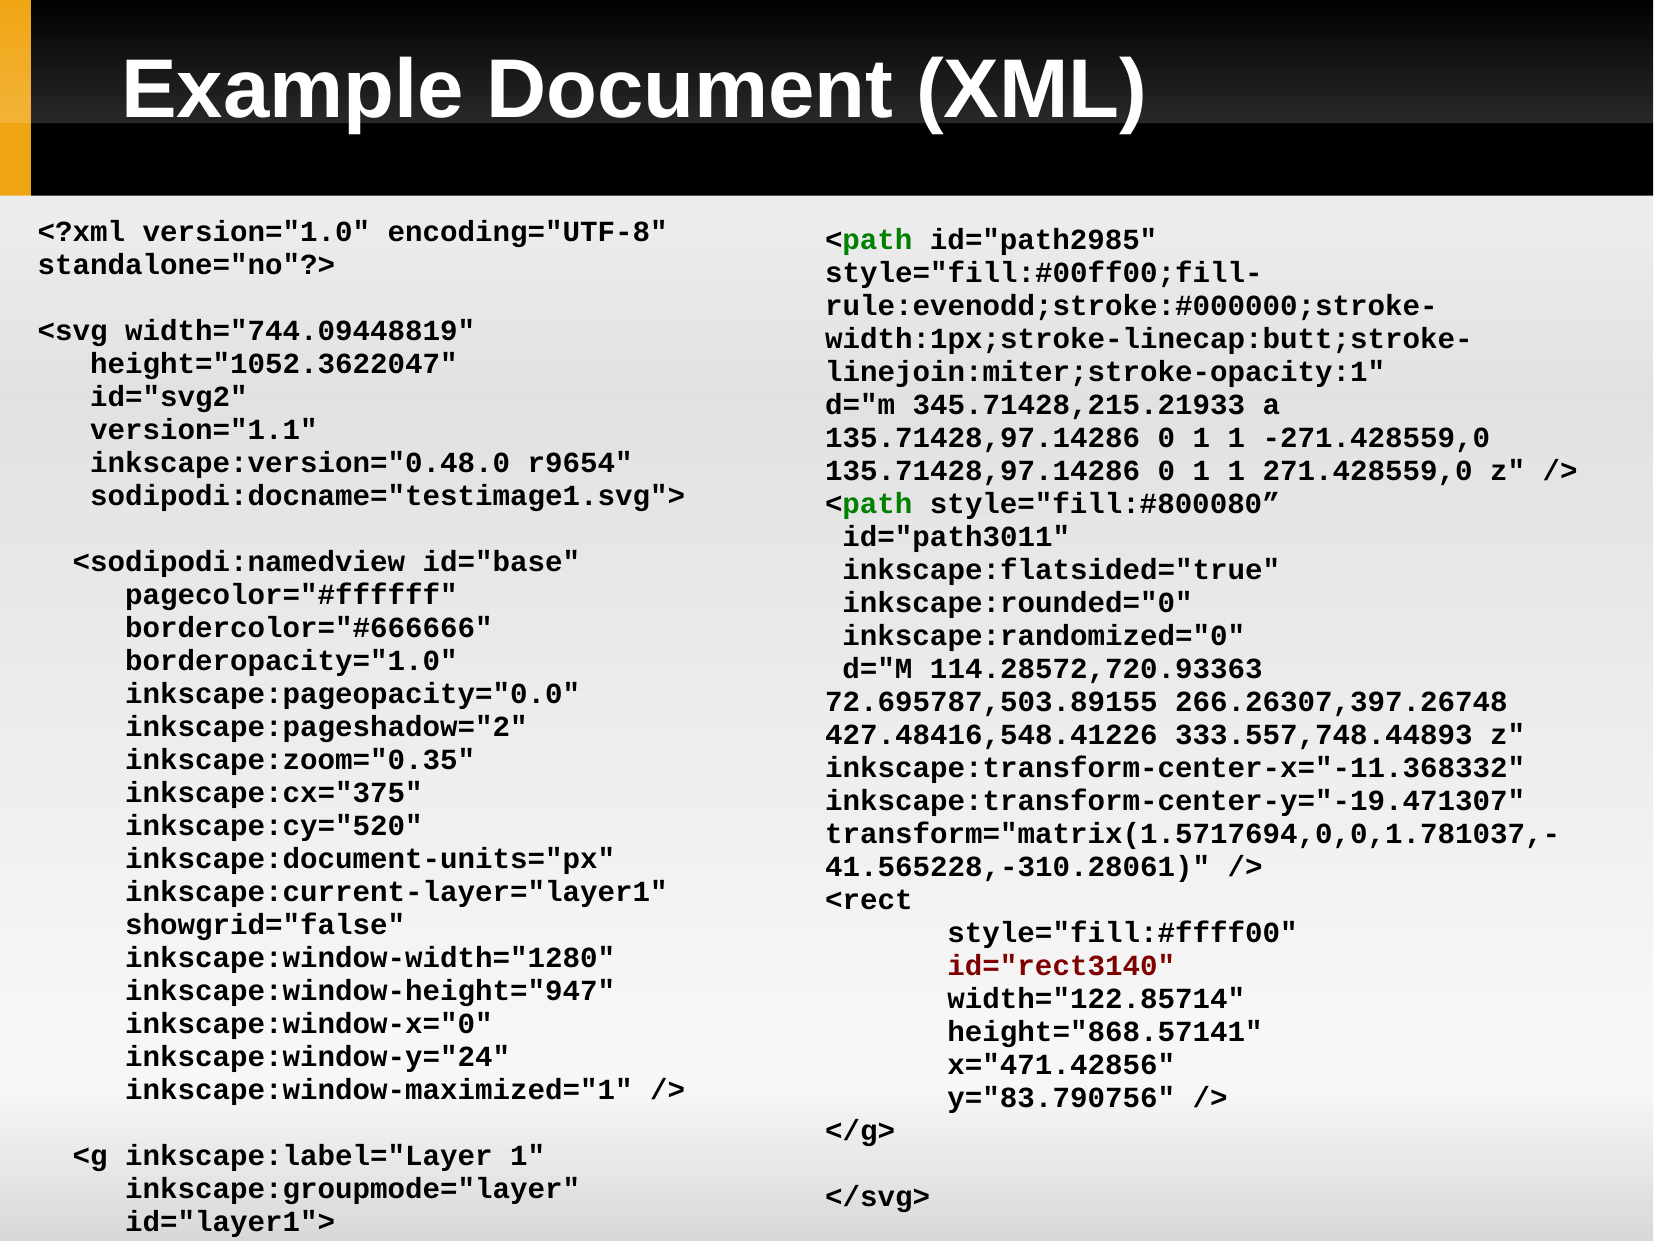

# Example Document (XML)
<?xml version="1.0" encoding="UTF-8" standalone="no"?>
<svg width="744.09448819"
 height="1052.3622047"
 id="svg2"
 version="1.1"
 inkscape:version="0.48.0 r9654"
 sodipodi:docname="testimage1.svg">
 <sodipodi:namedview id="base"
 pagecolor="#ffffff"
 bordercolor="#666666"
 borderopacity="1.0"
 inkscape:pageopacity="0.0"
 inkscape:pageshadow="2"
 inkscape:zoom="0.35"
 inkscape:cx="375"
 inkscape:cy="520"
 inkscape:document-units="px"
 inkscape:current-layer="layer1"
 showgrid="false"
 inkscape:window-width="1280"
 inkscape:window-height="947"
 inkscape:window-x="0"
 inkscape:window-y="24"
 inkscape:window-maximized="1" />
 <g inkscape:label="Layer 1"
 inkscape:groupmode="layer"
 id="layer1">
<path id="path2985" 	style="fill:#00ff00;fill-	rule:evenodd;stroke:#000000;stroke-	width:1px;stroke-linecap:butt;stroke-	linejoin:miter;stroke-opacity:1"
d="m 345.71428,215.21933 a 	135.71428,97.14286 0 1 1 -271.428559,0 	135.71428,97.14286 0 1 1 271.428559,0 z" />
<path style="fill:#800080”
 id="path3011"
 inkscape:flatsided="true"
 inkscape:rounded="0"
 inkscape:randomized="0"
 d="M 114.28572,720.93363 		72.695787,503.89155 266.26307,397.26748 427.48416,548.41226 333.557,748.44893 z"
inkscape:transform-center-x="-11.368332"
inkscape:transform-center-y="-19.471307"
transform="matrix(1.5717694,0,0,1.781037,-41.565228,-310.28061)" />
<rect
 style="fill:#ffff00"
 id="rect3140"
 width="122.85714"
 height="868.57141"
 x="471.42856"
 y="83.790756" />
</g>
</svg>